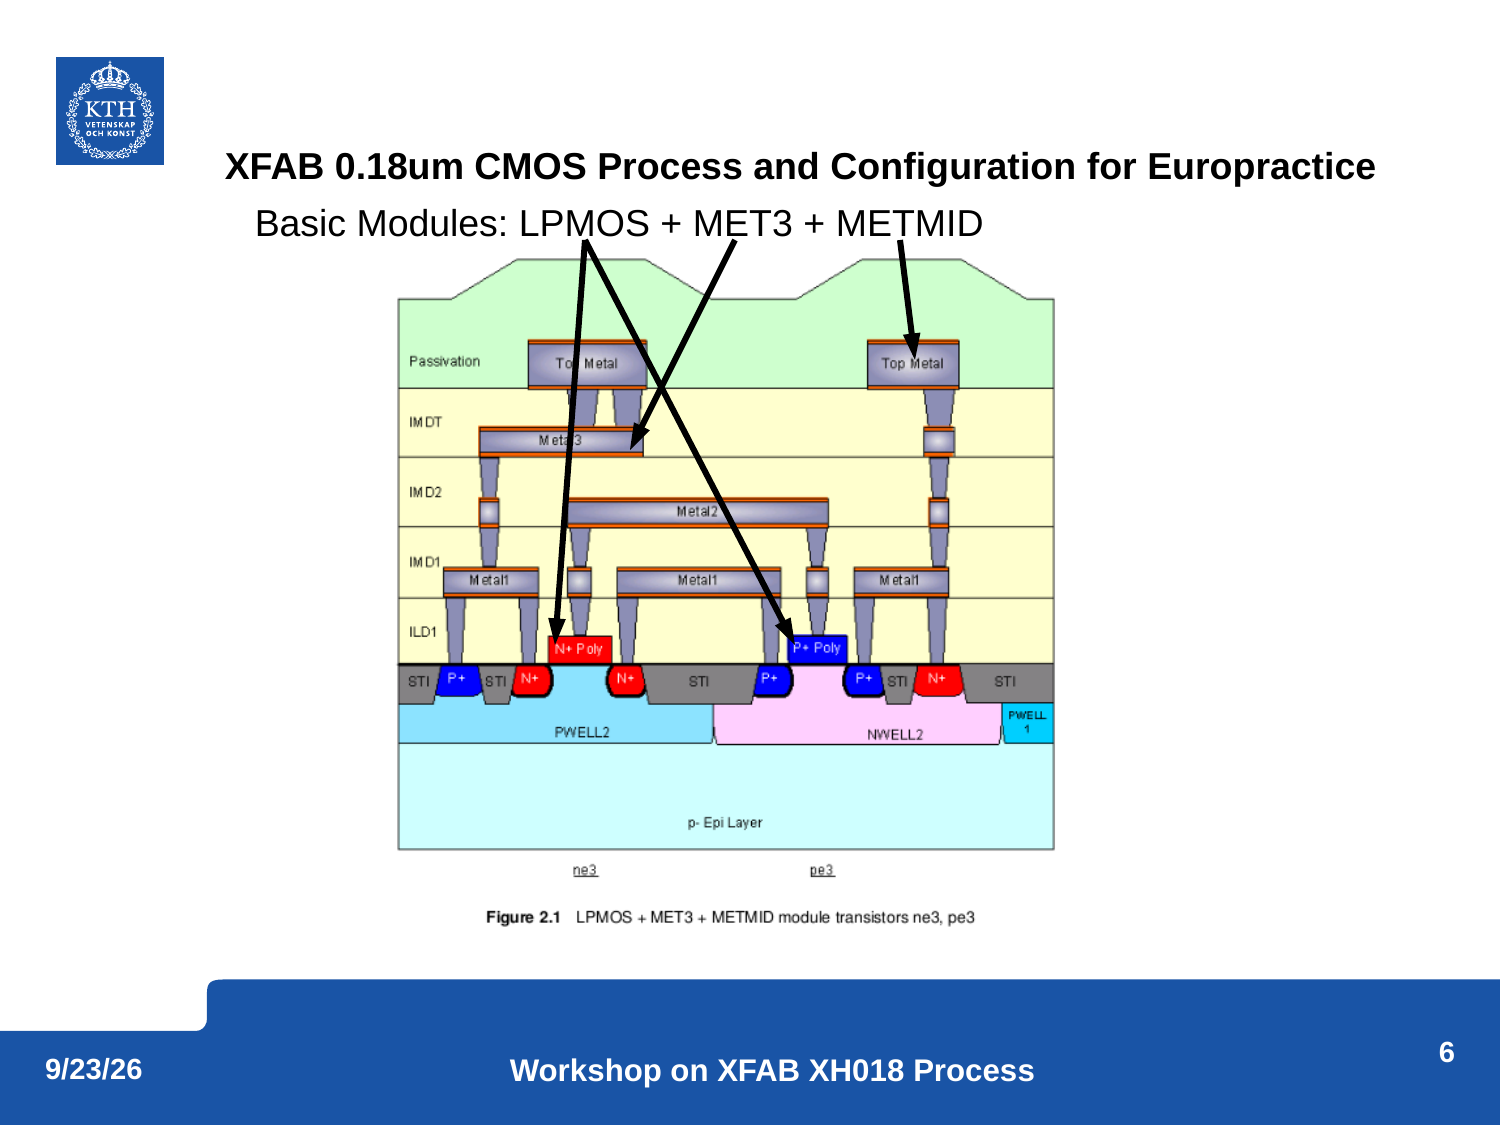

XFAB 0.18um CMOS Process and Configuration for Europractice
Basic Modules: LPMOS + MET3 + METMID
6
Analog Elektronik 2017